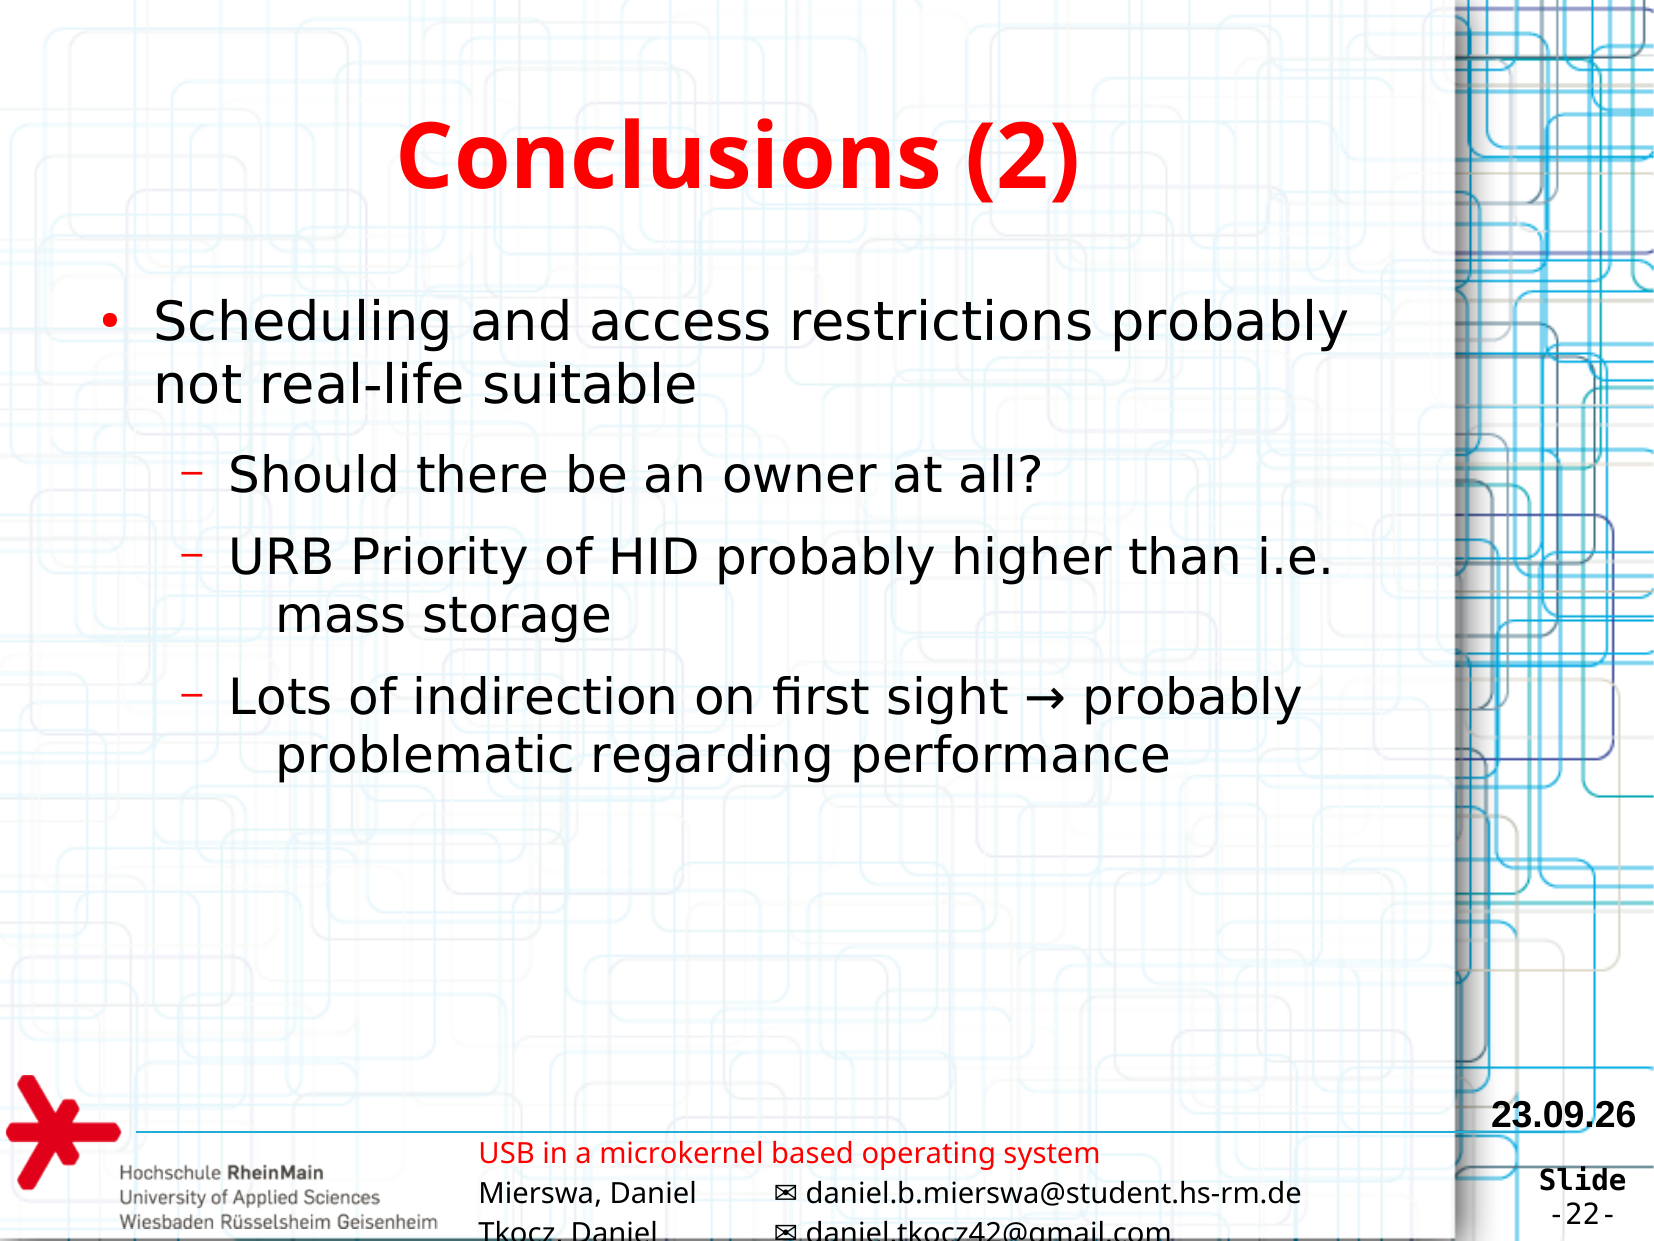

# Conclusions (2)
Scheduling and access restrictions probably not real-life suitable
Should there be an owner at all?
URB Priority of HID probably higher than i.e. mass storage
Lots of indirection on first sight → probably problematic regarding performance
22